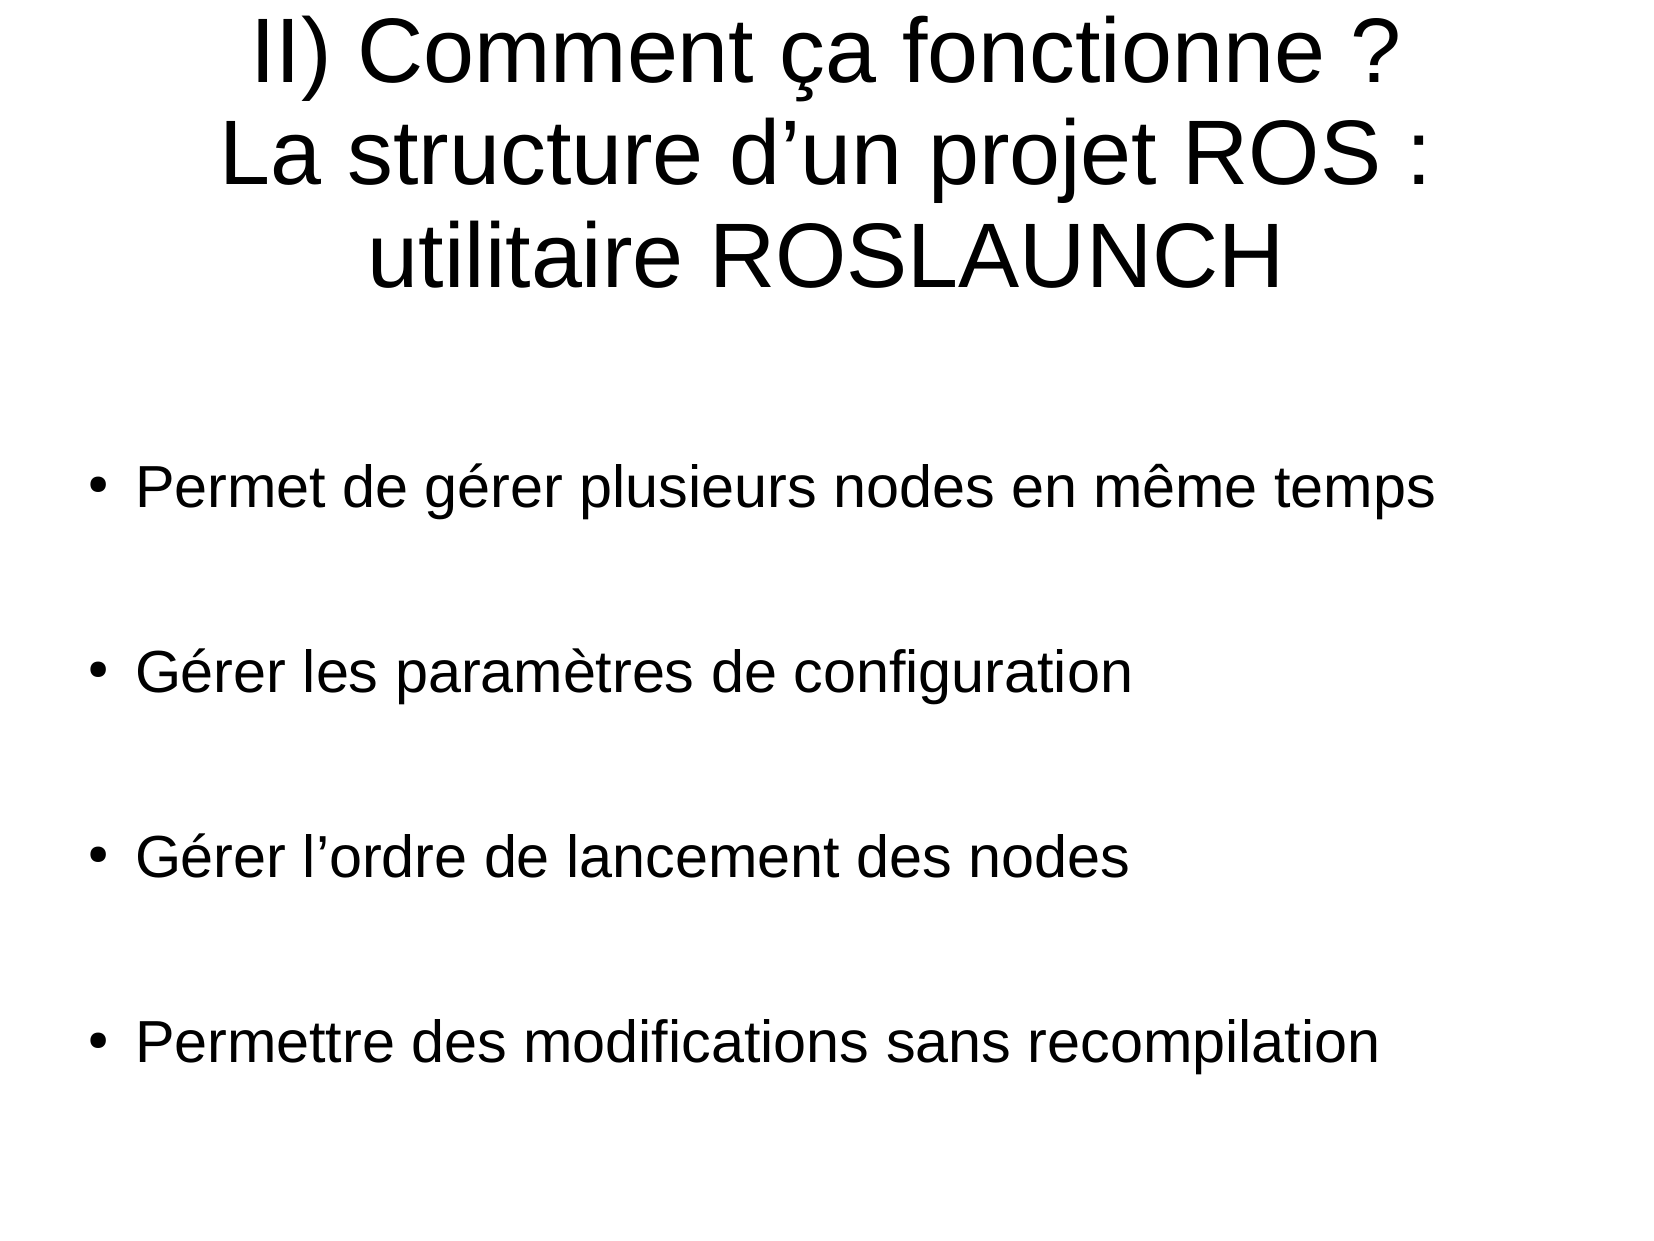

# II) Comment ça fonctionne ? La structure d’un projet ROS : utilitaire ROSLAUNCH
Permet de gérer plusieurs nodes en même temps
Gérer les paramètres de configuration
Gérer l’ordre de lancement des nodes
Permettre des modifications sans recompilation